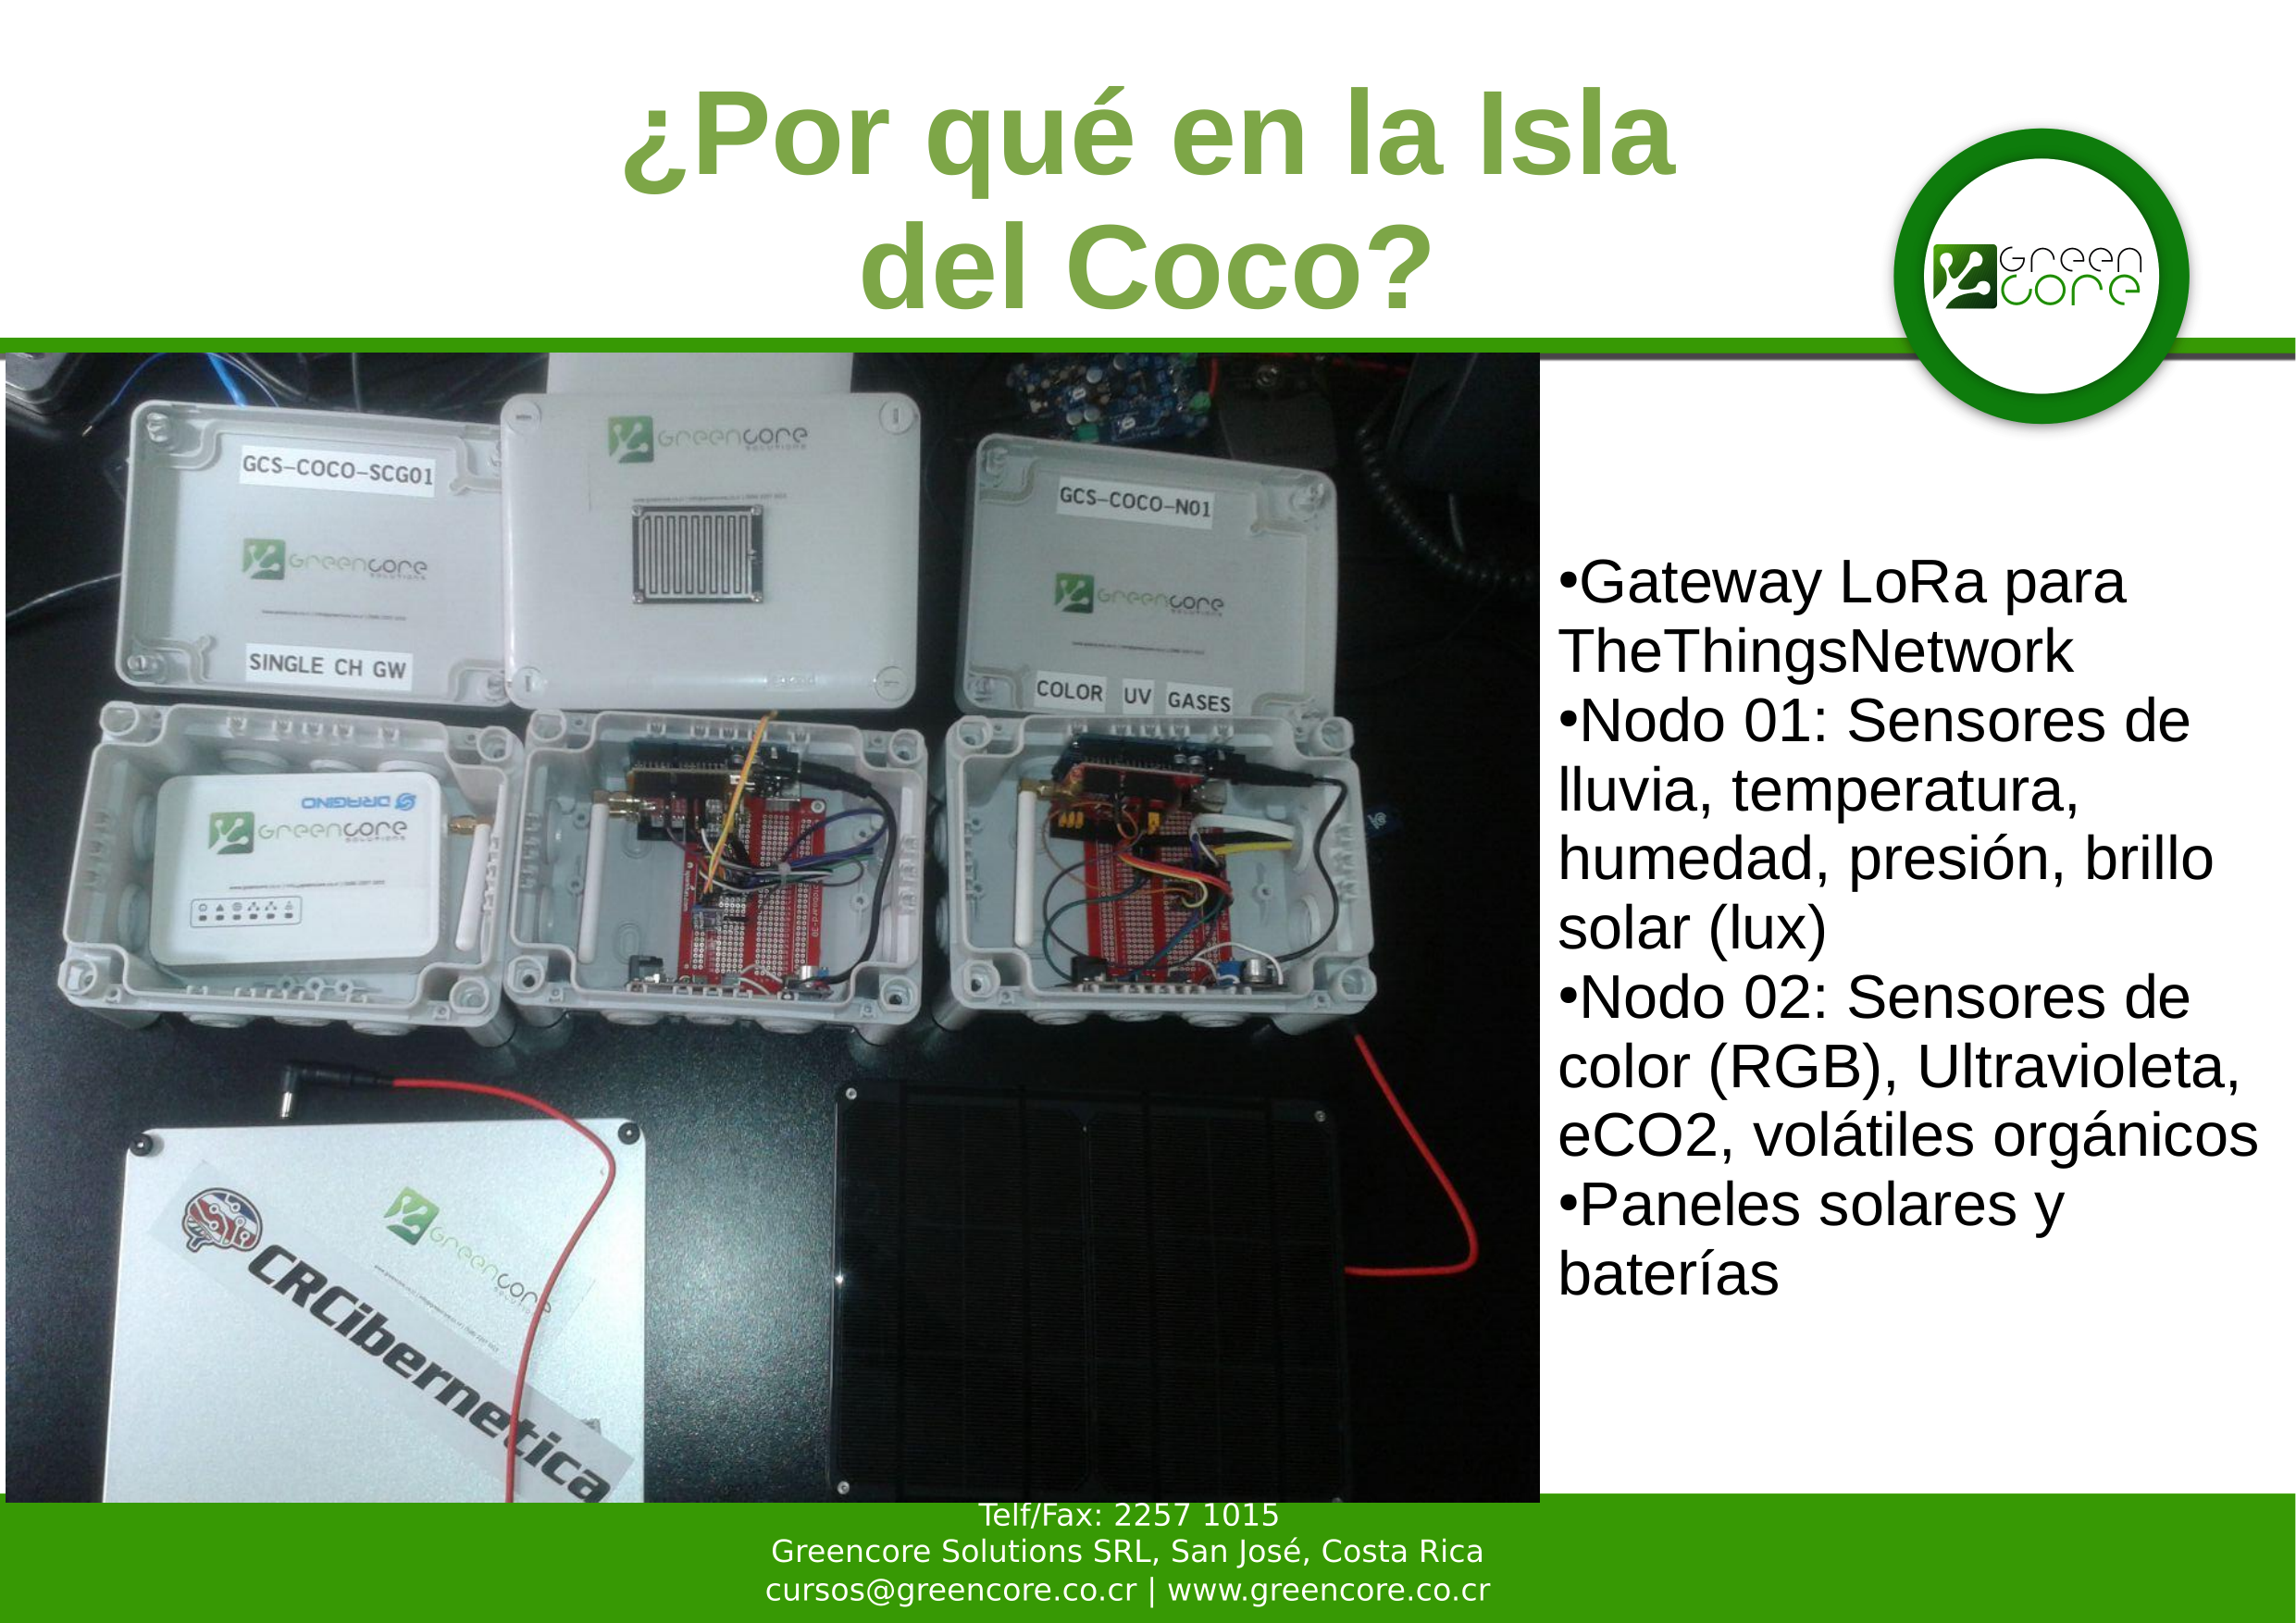

# ¿Por qué en la Isla del Coco?
Gateway LoRa para TheThingsNetwork
Nodo 01: Sensores de lluvia, temperatura, humedad, presión, brillo solar (lux)
Nodo 02: Sensores de color (RGB), Ultravioleta, eCO2, volátiles orgánicos
Paneles solares y baterías